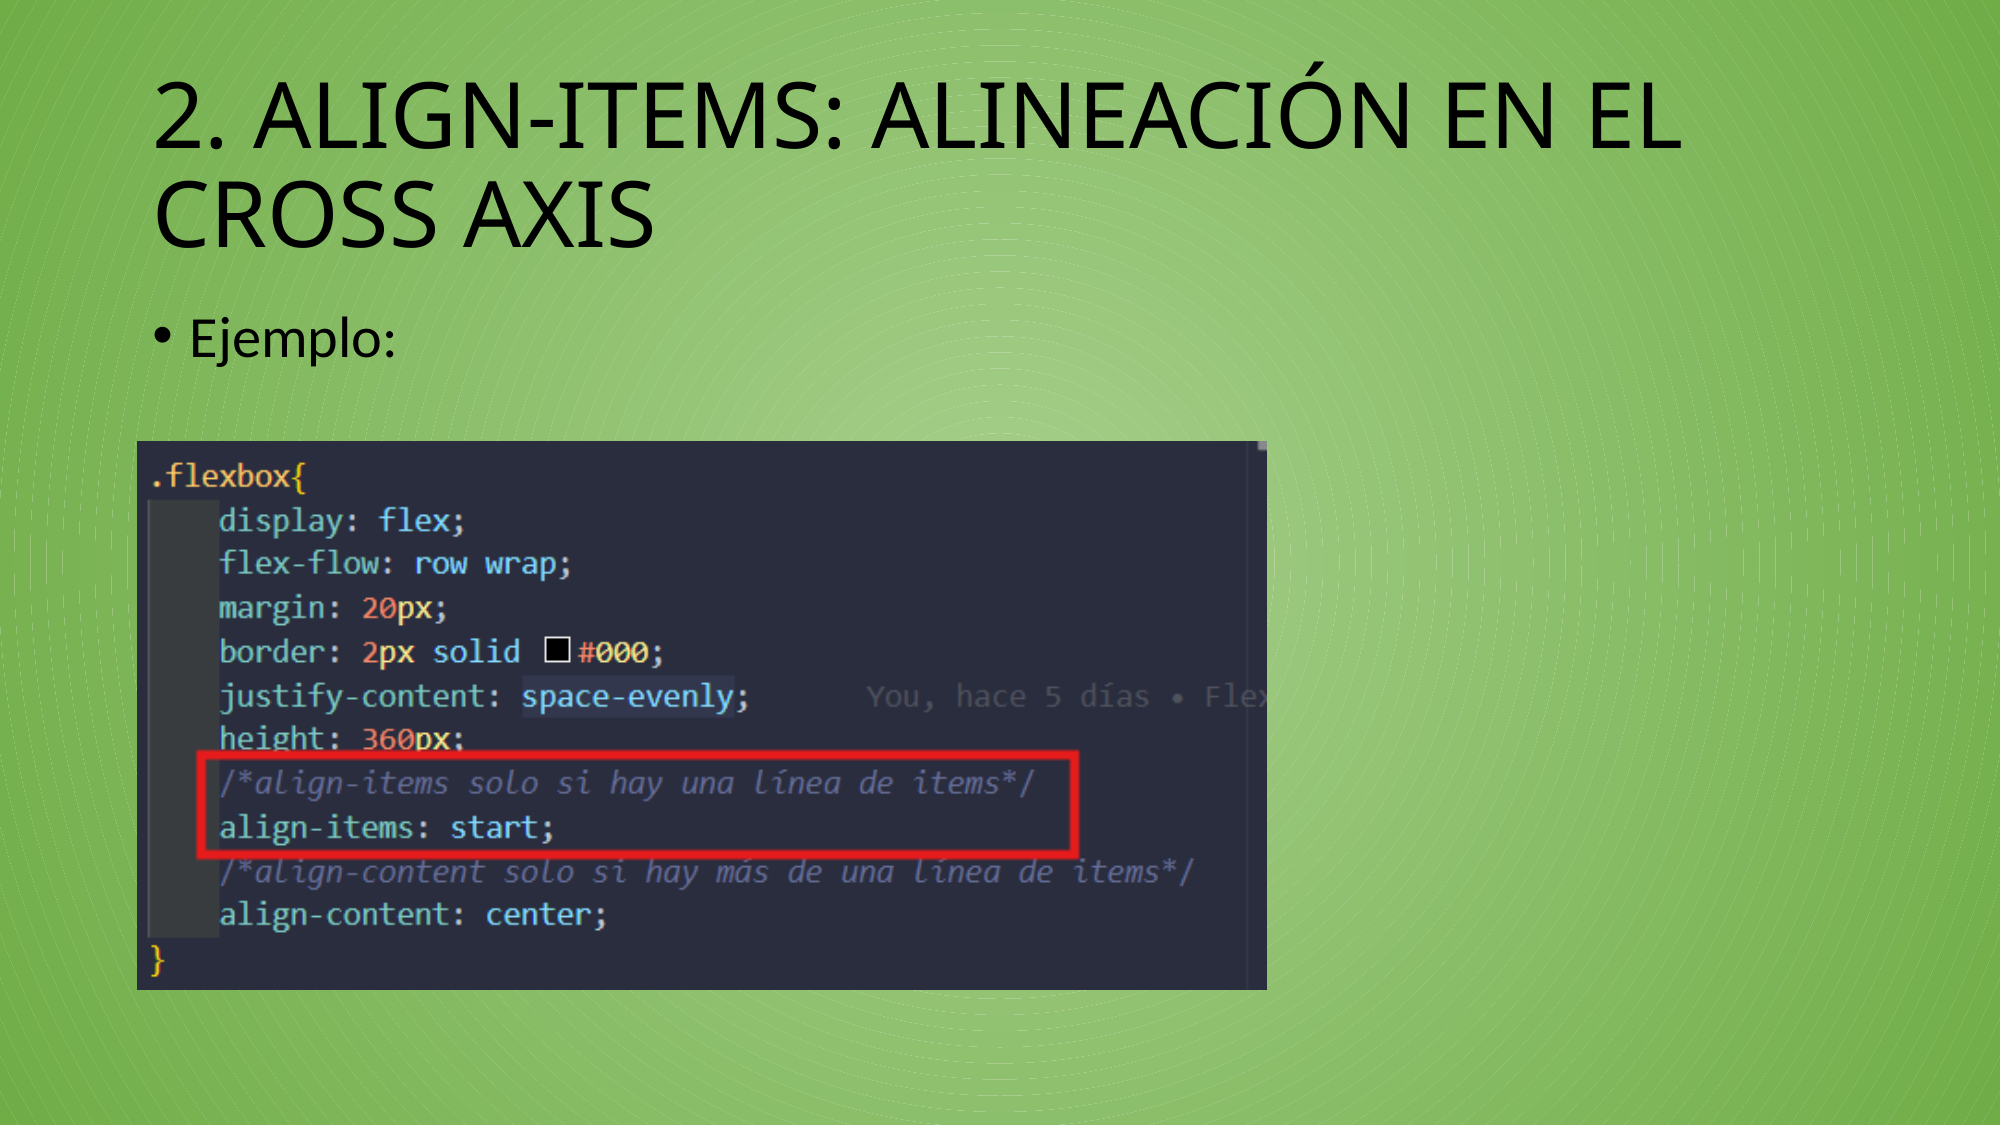

# 2. ALIGN-ITEMS: ALINEACIÓN EN EL CROSS AXIS
Ejemplo: